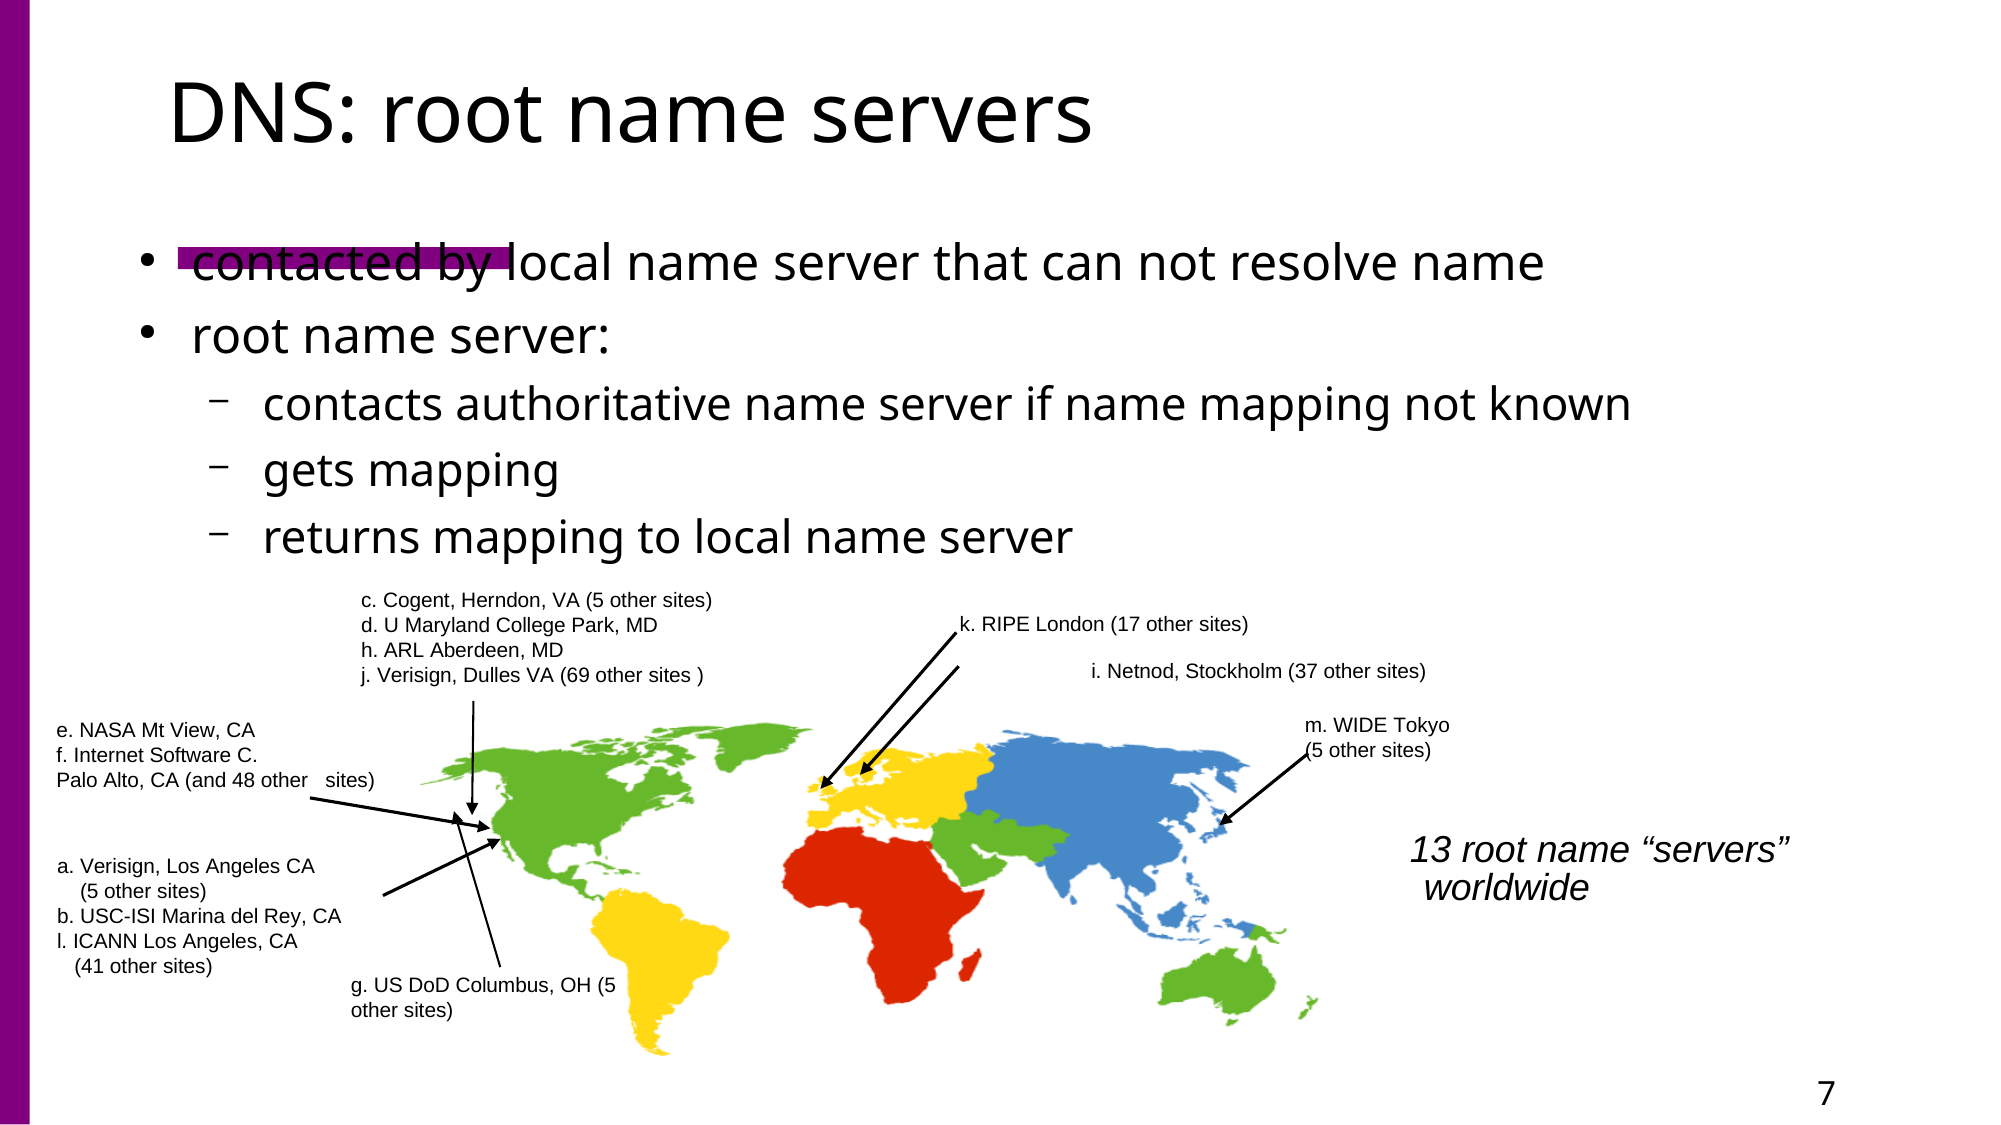

# DNS: root name servers
contacted by local name server that can not resolve name
root name server:
contacts authoritative name server if name mapping not known
gets mapping
returns mapping to local name server
c. Cogent, Herndon, VA (5 other sites)
d. U Maryland College Park, MD
h. ARL Aberdeen, MD
j. Verisign, Dulles VA (69 other sites )
k. RIPE London (17 other sites)
i. Netnod, Stockholm (37 other sites)
m. WIDE Tokyo
(5 other sites)
e. NASA Mt View, CA
f. Internet Software C.
Palo Alto, CA (and 48 other sites)
 13 root name “servers” worldwide
a. Verisign, Los Angeles CA
 (5 other sites)
b. USC-ISI Marina del Rey, CA
l. ICANN Los Angeles, CA
 (41 other sites)
g. US DoD Columbus, OH (5 other sites)